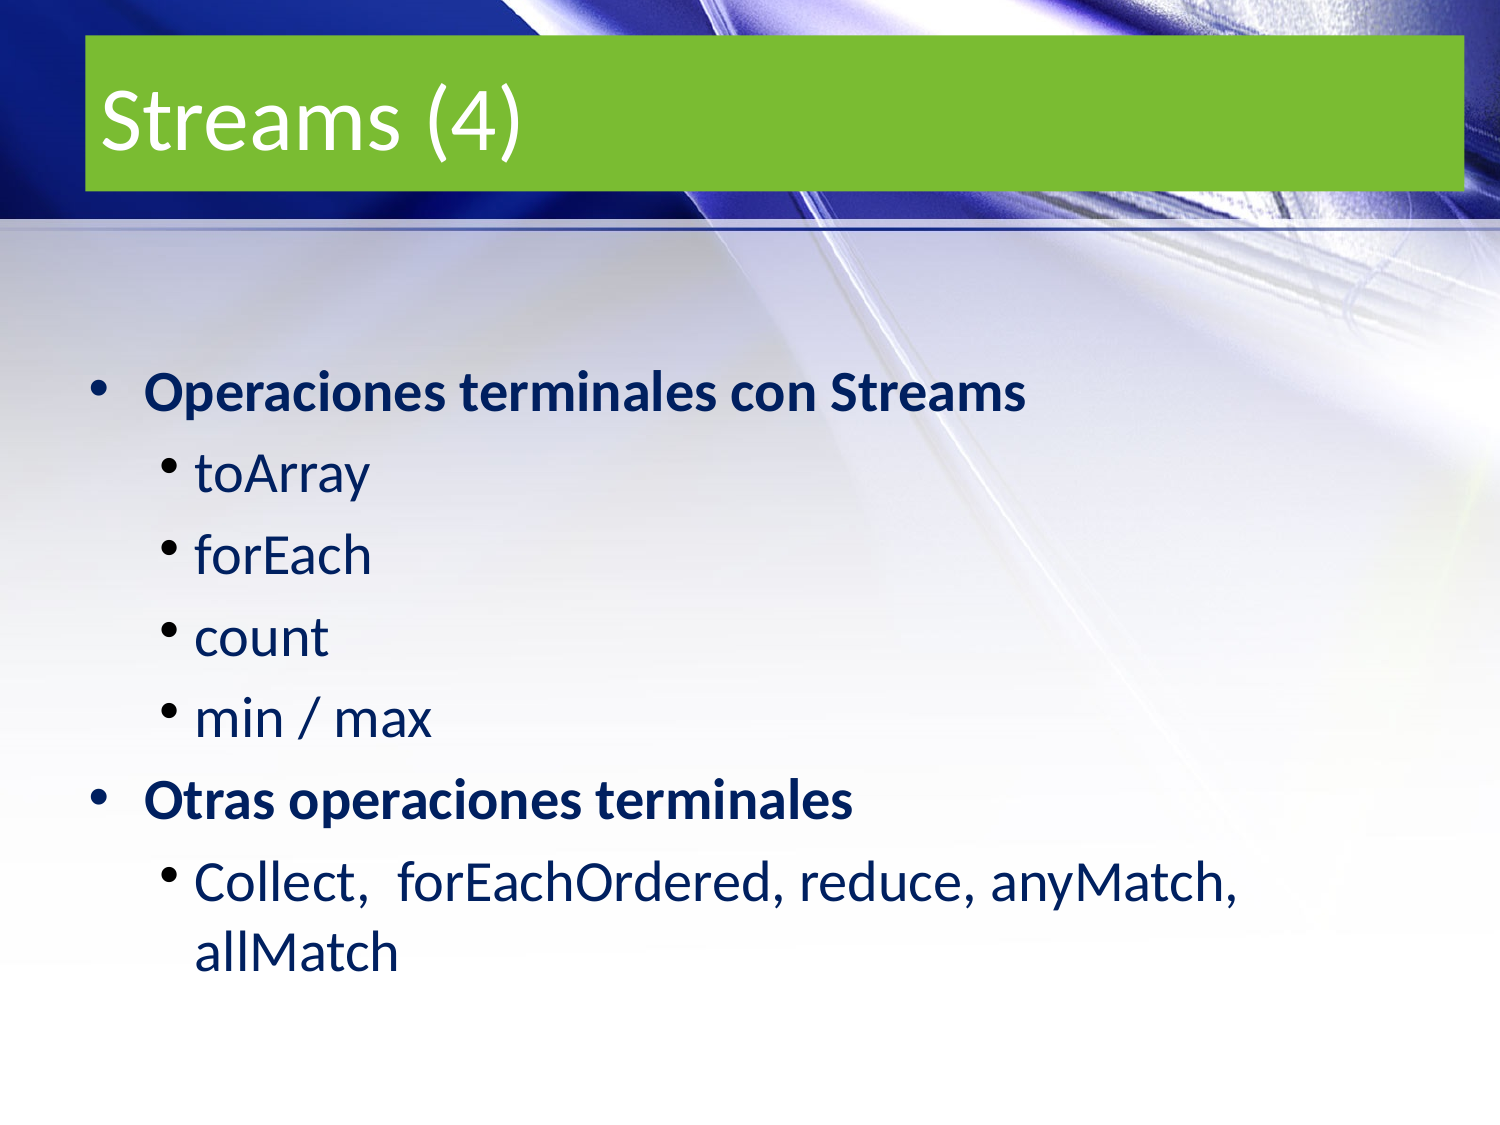

Streams (4)
Operaciones terminales con Streams
toArray
forEach
count
min / max
Otras operaciones terminales
Collect, forEachOrdered, reduce, anyMatch, allMatch